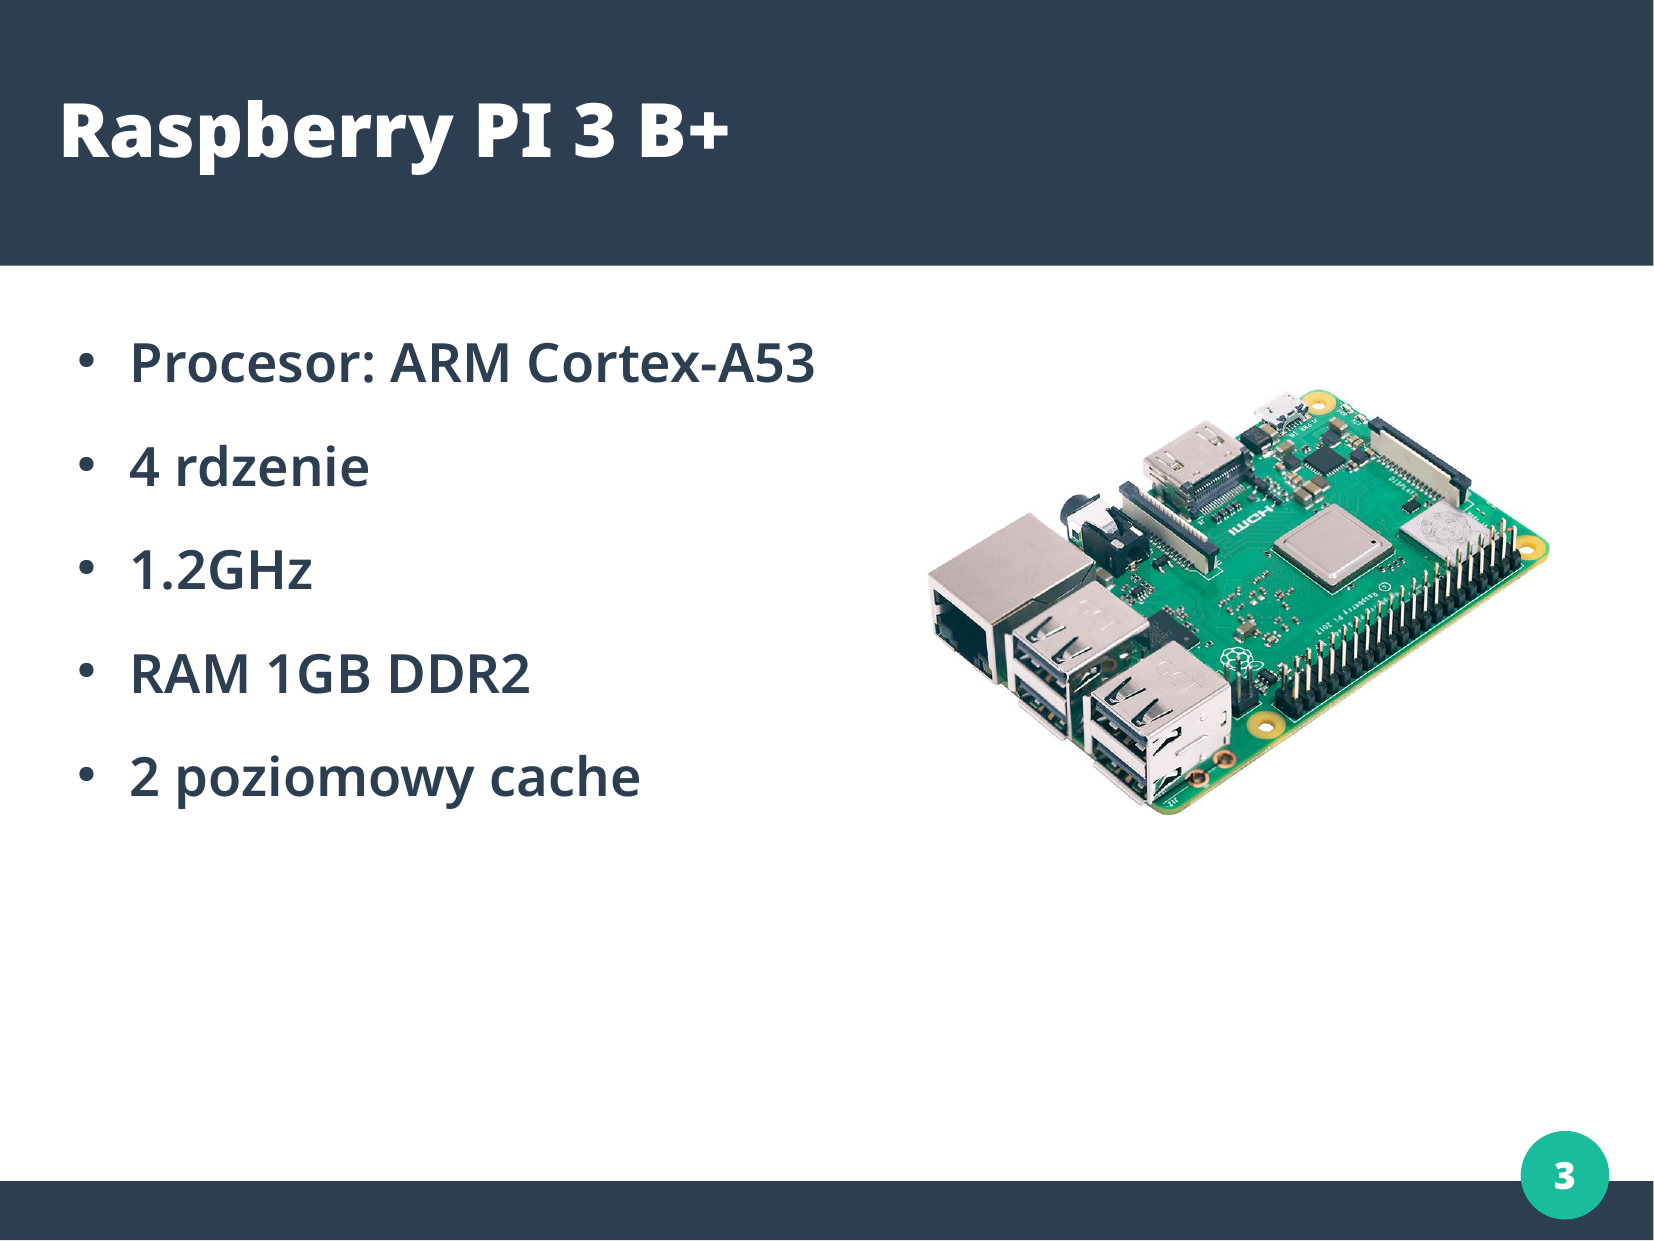

# Raspberry PI 3 B+
Procesor: ARM Cortex-A53
4 rdzenie
1.2GHz
RAM 1GB DDR2
2 poziomowy cache
3